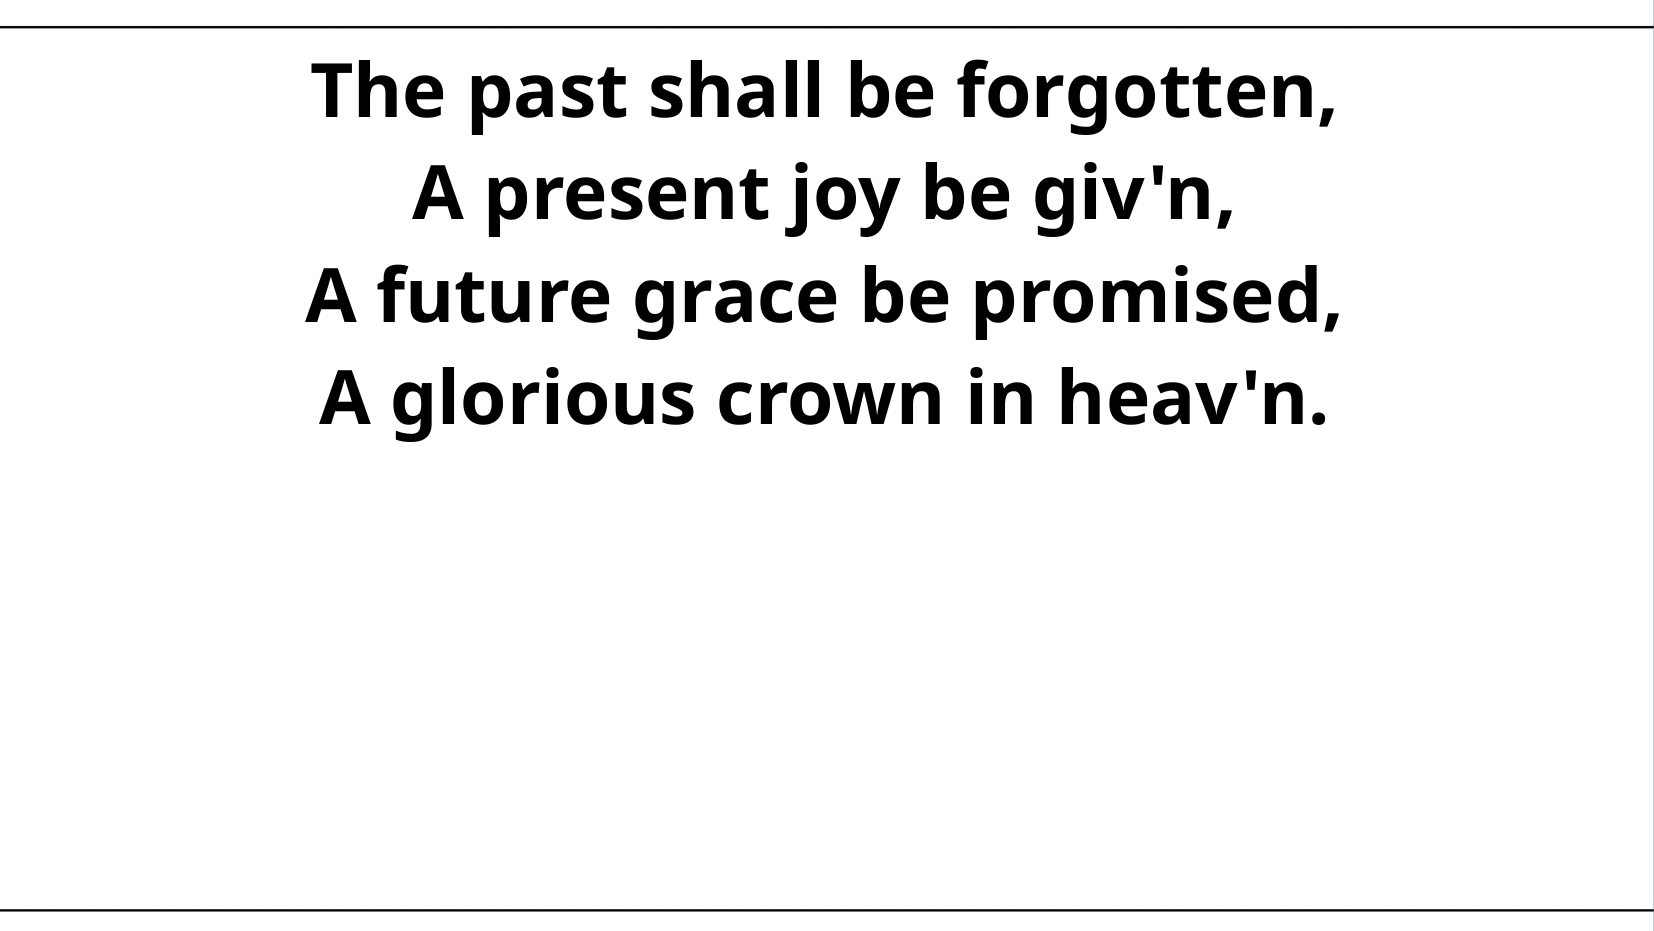

The past shall be forgotten,
A present joy be giv'n,
A future grace be promised,
A glorious crown in heav'n.